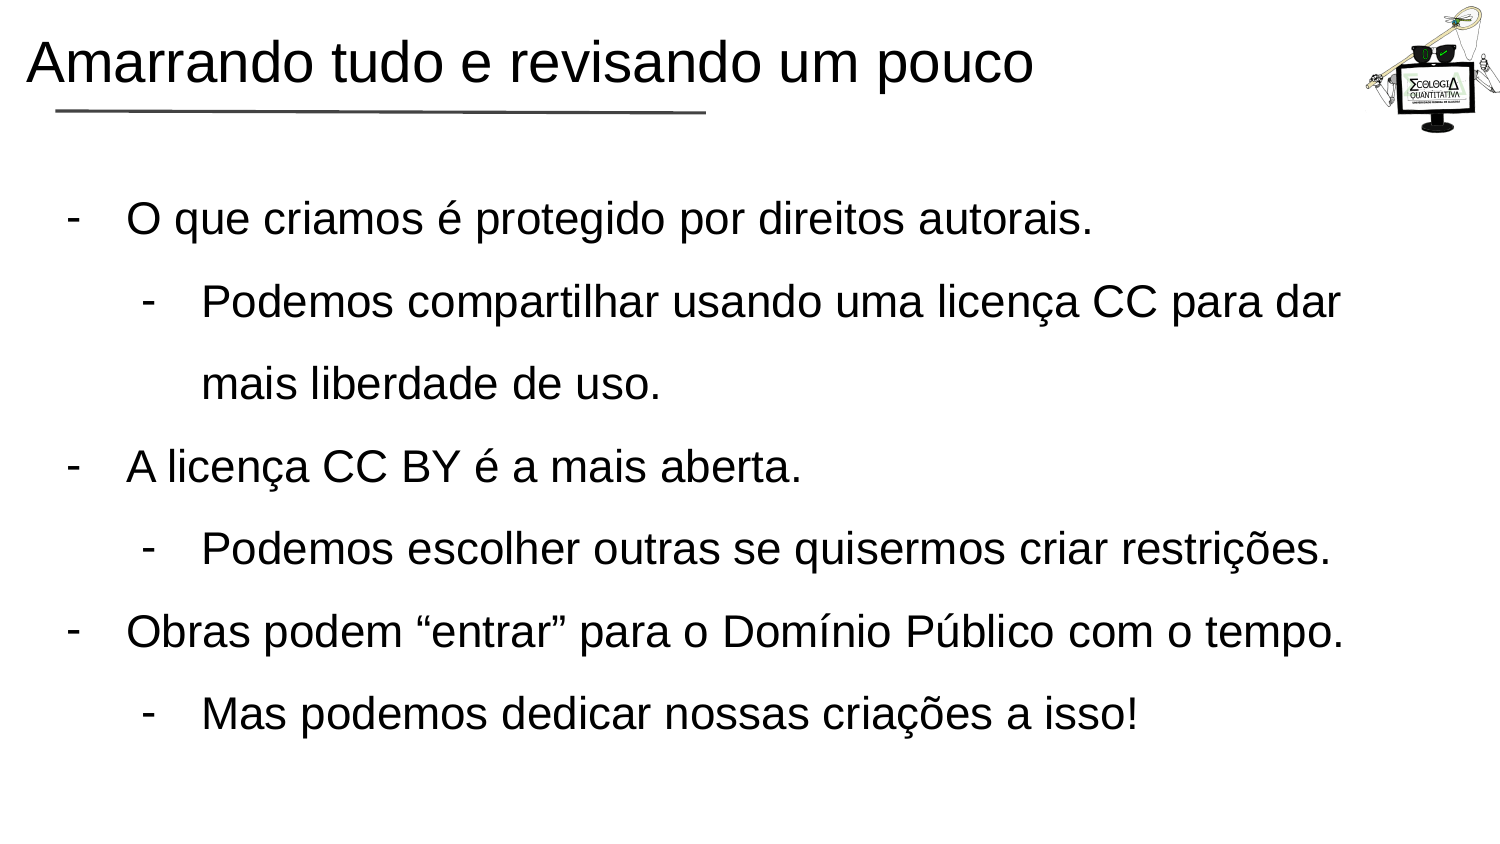

Amarrando tudo e revisando um pouco
O que criamos é protegido por direitos autorais.
Podemos compartilhar usando uma licença CC para dar mais liberdade de uso.
A licença CC BY é a mais aberta.
Podemos escolher outras se quisermos criar restrições.
Obras podem “entrar” para o Domínio Público com o tempo.
Mas podemos dedicar nossas criações a isso!